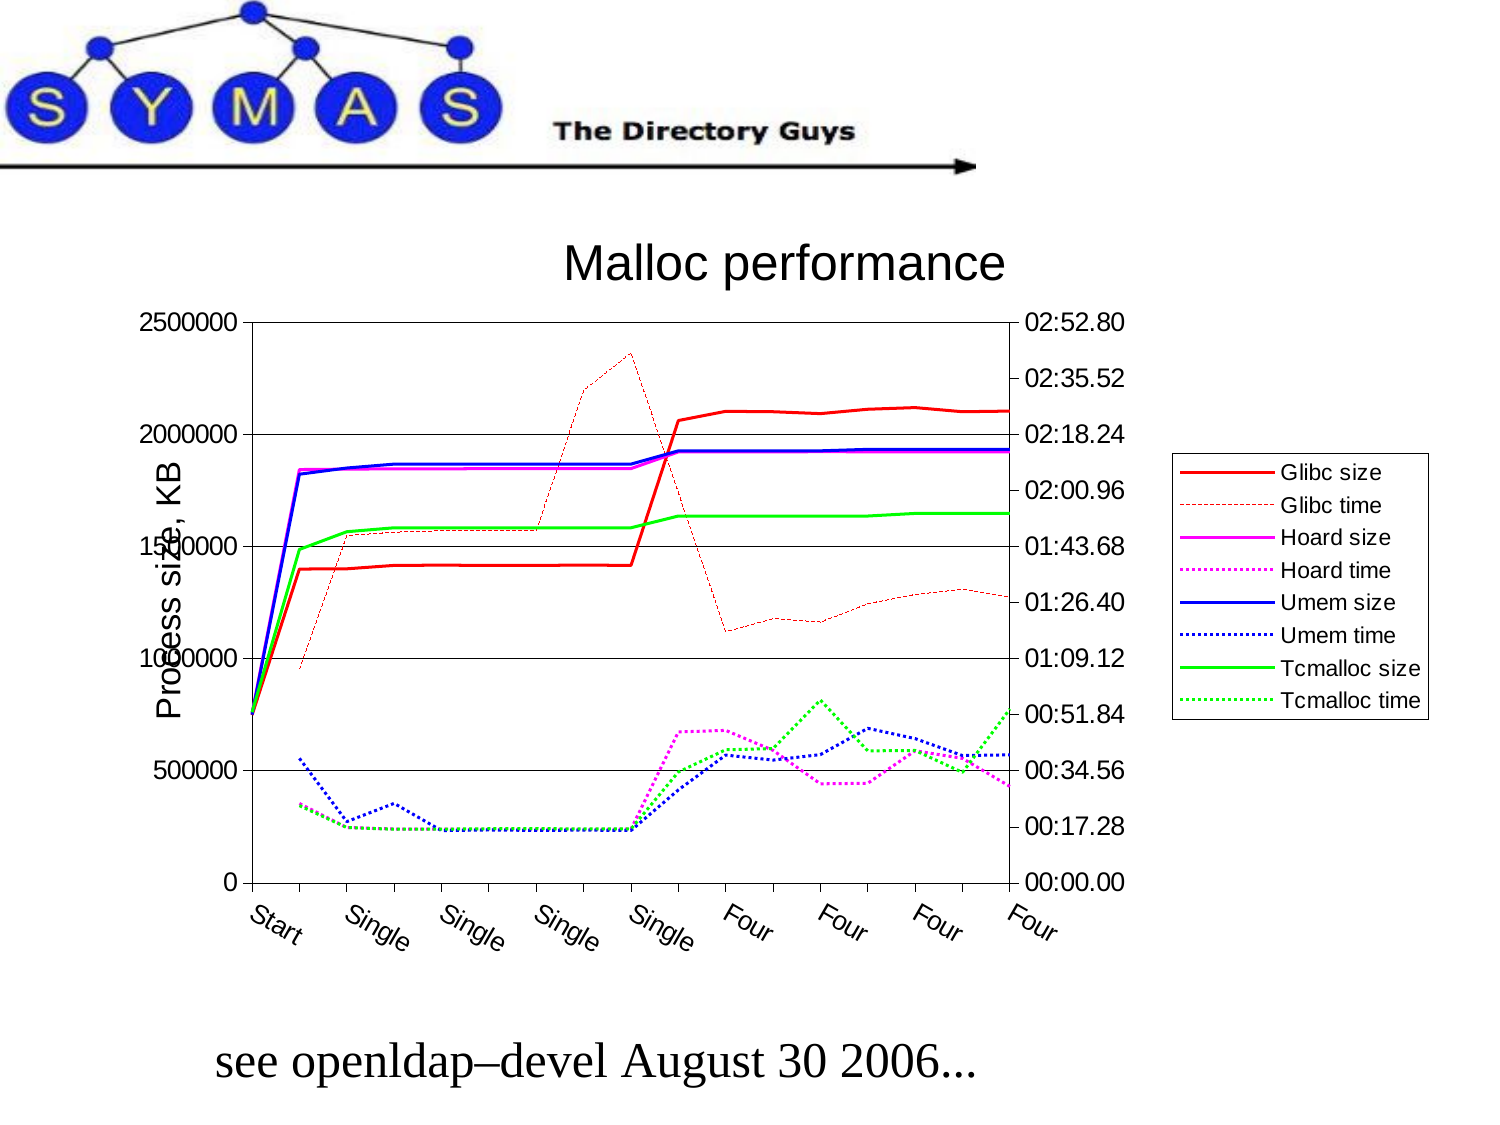

# malloc Performance
### Chart: Malloc performance
| Category | Glibc size | Hoard size | Umem size | Tcmalloc size | Glibc time | Hoard time | Umem time | Tcmalloc time |
|---|---|---|---|---|---|---|---|---|
| Start | 749436.0 | 757400.0 | 751384.0 | 761916.0 | None | None | None | None |
| Single | 1400912.0 | 1844940.0 | 1823984.0 | 1488512.0 | 0.000764351851851852 | 0.000283796296296296 | 0.000445138888888889 | 0.000276157407407407 |
| Single | 1402000.0 | 1846832.0 | 1851708.0 | 1567440.0 | 0.00124016203703704 | 0.000198148148148148 | 0.000219097222222222 | 0.000197916666666667 |
| Single | 1417424.0 | 1847964.0 | 1869256.0 | 1585116.0 | 0.0012525462962963 | 0.000192824074074074 | 0.000284259259259259 | 0.000191898148148148 |
| Single | 1418236.0 | 1848188.0 | 1869256.0 | 1585116.0 | 0.00125752314814815 | 0.00019224537037037 | 0.000187152777777778 | 0.00019224537037037 |
| Single | 1417216.0 | 1848776.0 | 1869256.0 | 1585116.0 | 0.00126006944444444 | 0.000190972222222222 | 0.000189467592592593 | 0.00019375 |
| Single | 1417208.0 | 1849116.0 | 1869256.0 | 1585116.0 | 0.00125729166666667 | 0.000190972222222222 | 0.000187731481481481 | 0.000194212962962963 |
| Single | 1418520.0 | 1849392.0 | 1869256.0 | 1585116.0 | 0.00175868055555556 | 0.000190972222222222 | 0.000188657407407407 | 0.000192939814814815 |
| Single | 1417208.0 | 1849116.0 | 1869256.0 | 1585116.0 | 0.00189305555555556 | 0.00019224537037037 | 0.0001875 | 0.000193055555555556 |
| Four | 2063488.0 | 1923472.0 | 1928384.0 | 1637448.0 | 0.00139375 | 0.000539351851851852 | 0.000332175925925926 | 0.000396296296296296 |
| Four | 2104800.0 | 1923804.0 | 1928384.0 | 1637448.0 | 0.000897453703703704 | 0.000544675925925926 | 0.000456597222222222 | 0.000475578703703704 |
| Four | 2102752.0 | 1924016.0 | 1928384.0 | 1637448.0 | 0.000943634259259259 | 0.00047349537037037 | 0.000438657407407407 | 0.00047974537037037 |
| Four | 2094504.0 | 1924420.0 | 1928384.0 | 1637448.0 | 0.000931481481481482 | 0.000353935185185185 | 0.000458217592592593 | 0.000653356481481481 |
| Four | 2114016.0 | 1924144.0 | 1934904.0 | 1637448.0 | 0.000996643518518519 | 0.000356134259259259 | 0.000552199074074074 | 0.000471527777777778 |
| Four | 2121184.0 | 1924304.0 | 1934904.0 | 1649064.0 | 0.00103020833333333 | 0.000471990740740741 | 0.000515393518518518 | 0.000473032407407407 |
| Four | 2102752.0 | 1923996.0 | 1934904.0 | 1649064.0 | 0.00104849537037037 | 0.000444907407407407 | 0.000454976851851852 | 0.000394907407407407 |
| Four | 2105824.0 | 1924144.0 | 1934904.0 | 1649064.0 | 0.00101979166666667 | 0.000344791666666667 | 0.000457523148148148 | 0.000620949074074074 |see openldap–devel August 30 2006...